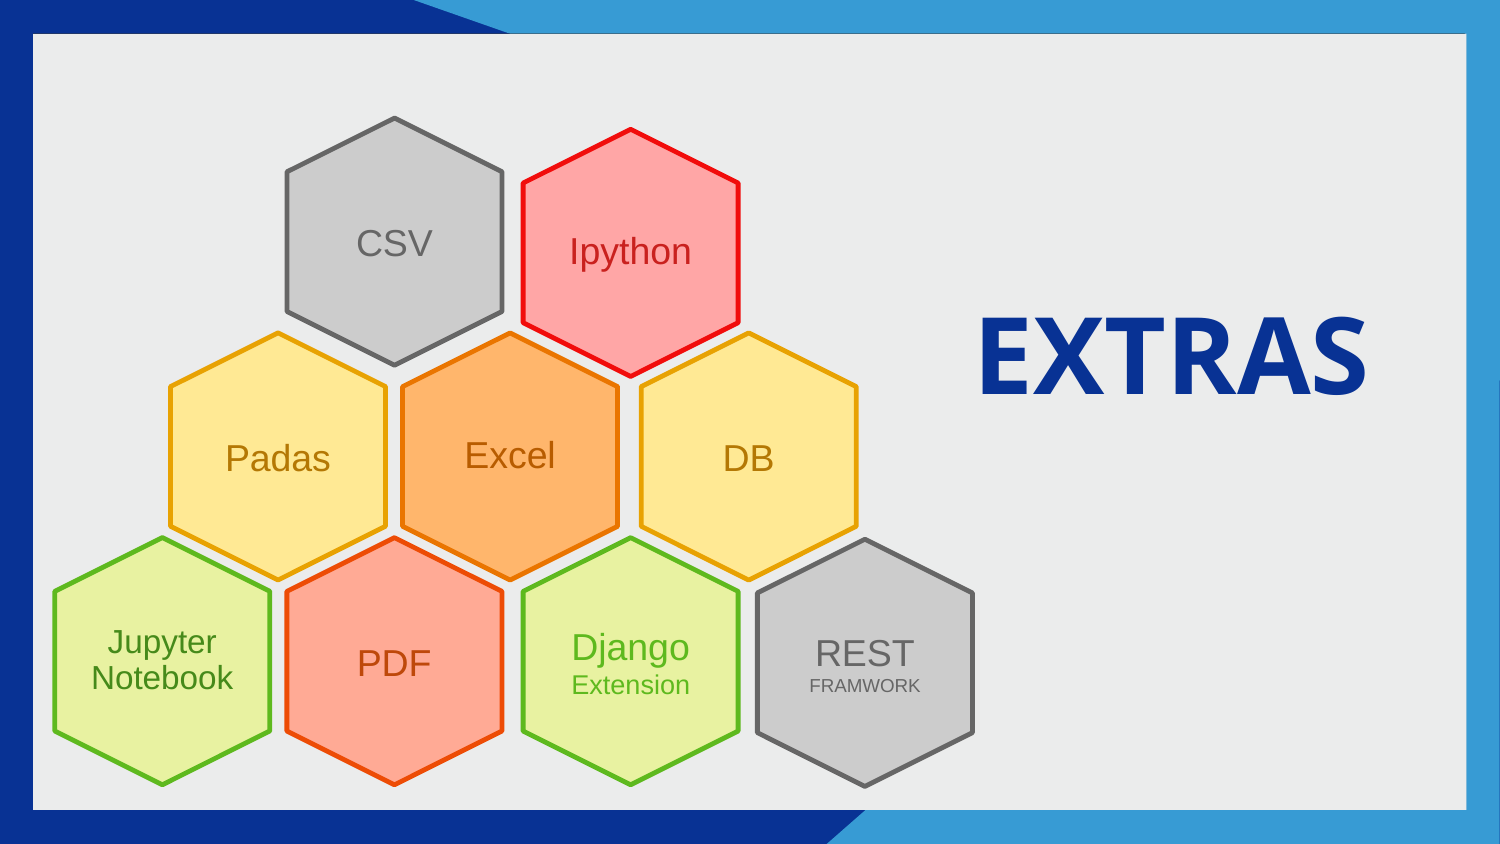

CSV
Ipython
# EXTRAS
Padas
Excel
DB
Jupyter Notebook
PDF
Django Extension
REST
FRAMWORK